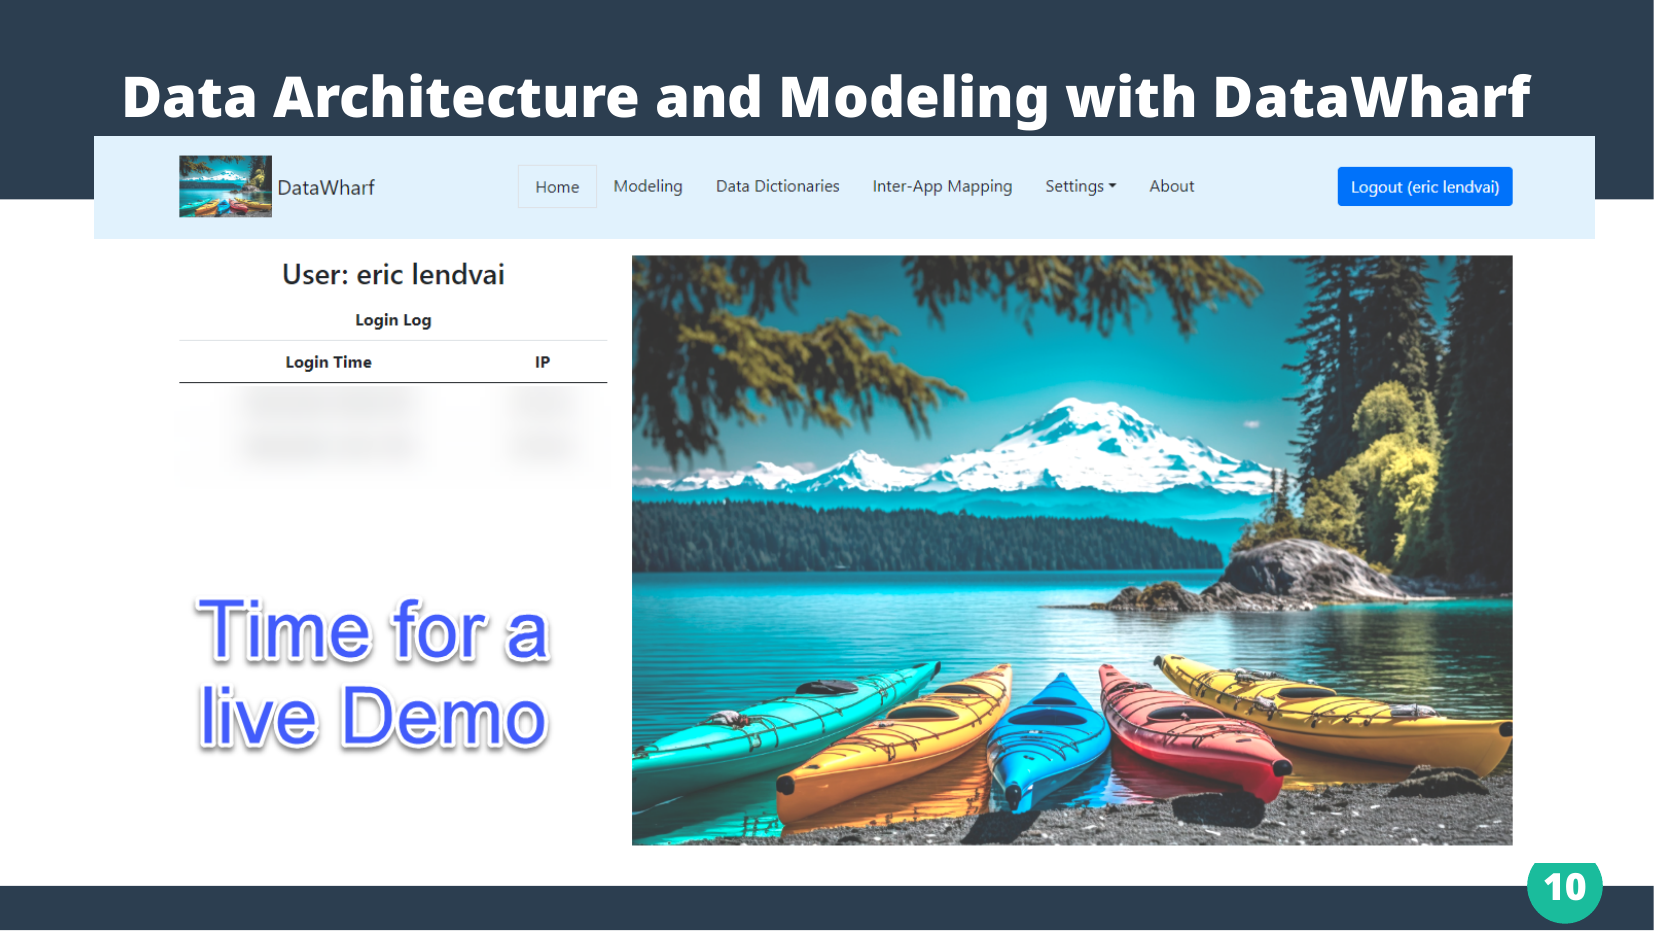

# Data Architecture and Modeling with DataWharf